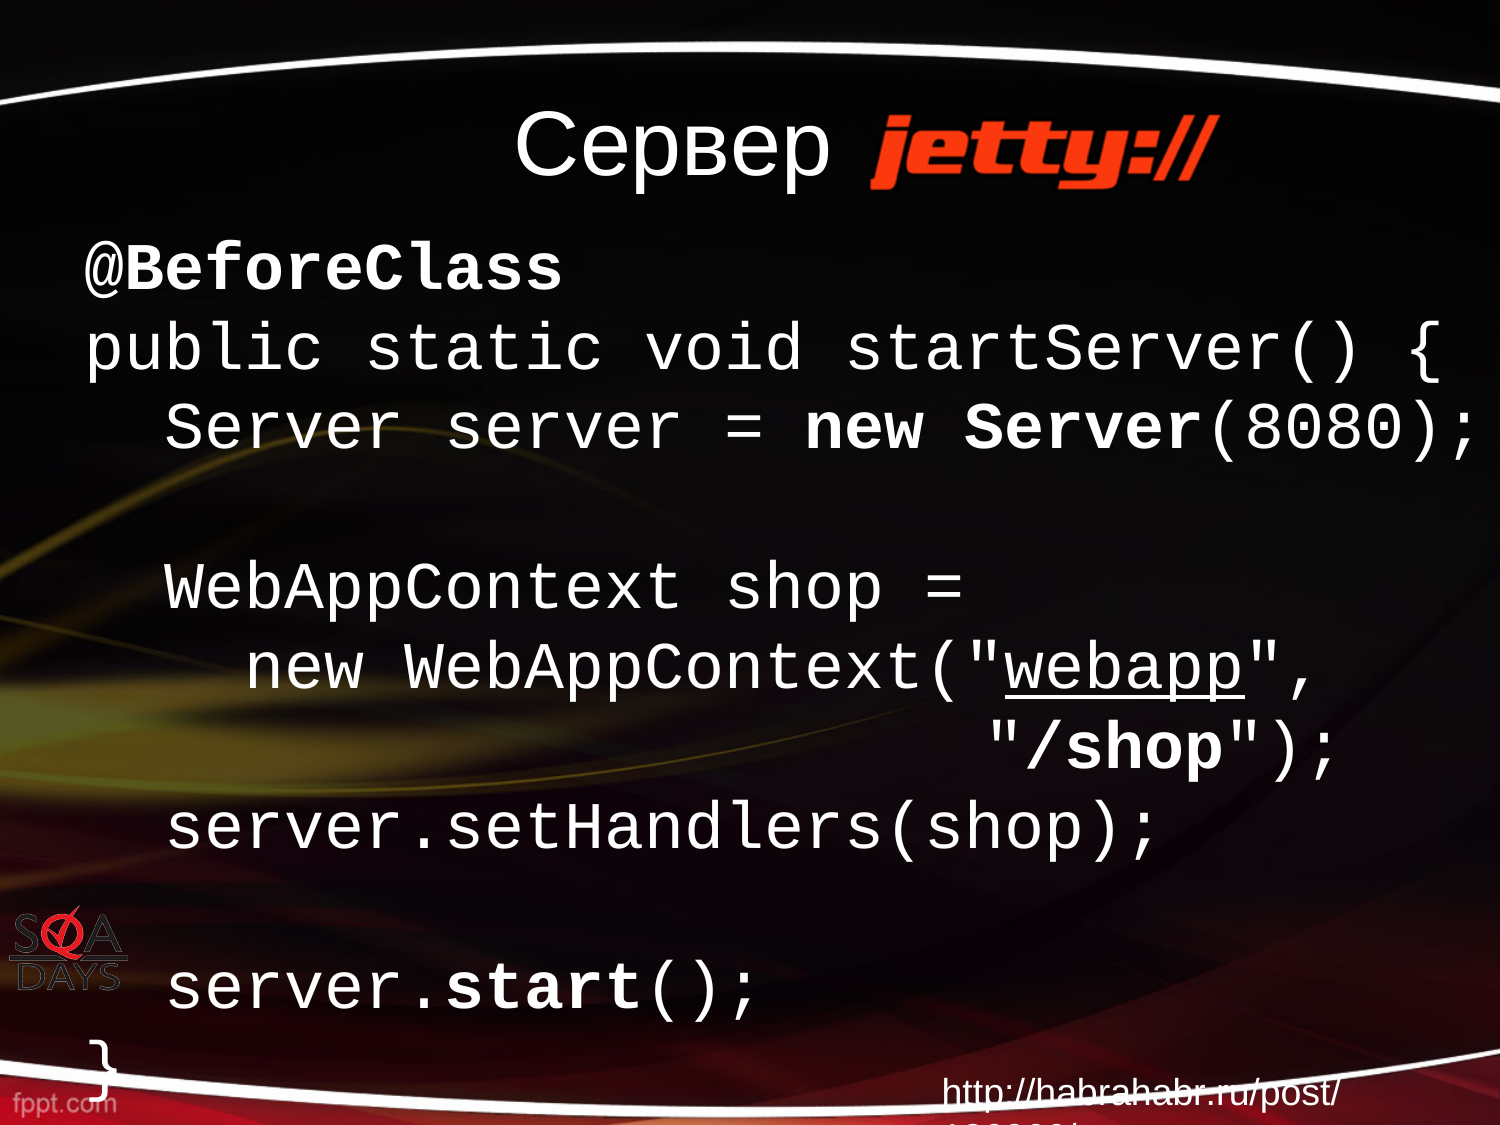

# Сервер
@BeforeClass
public static void startServer() {
 Server server = new Server(8080);
 WebAppContext shop =
 new WebAppContext("webapp",
 						"/shop");
 server.setHandlers(shop);
 server.start();
}
http://habrahabr.ru/post/126066/